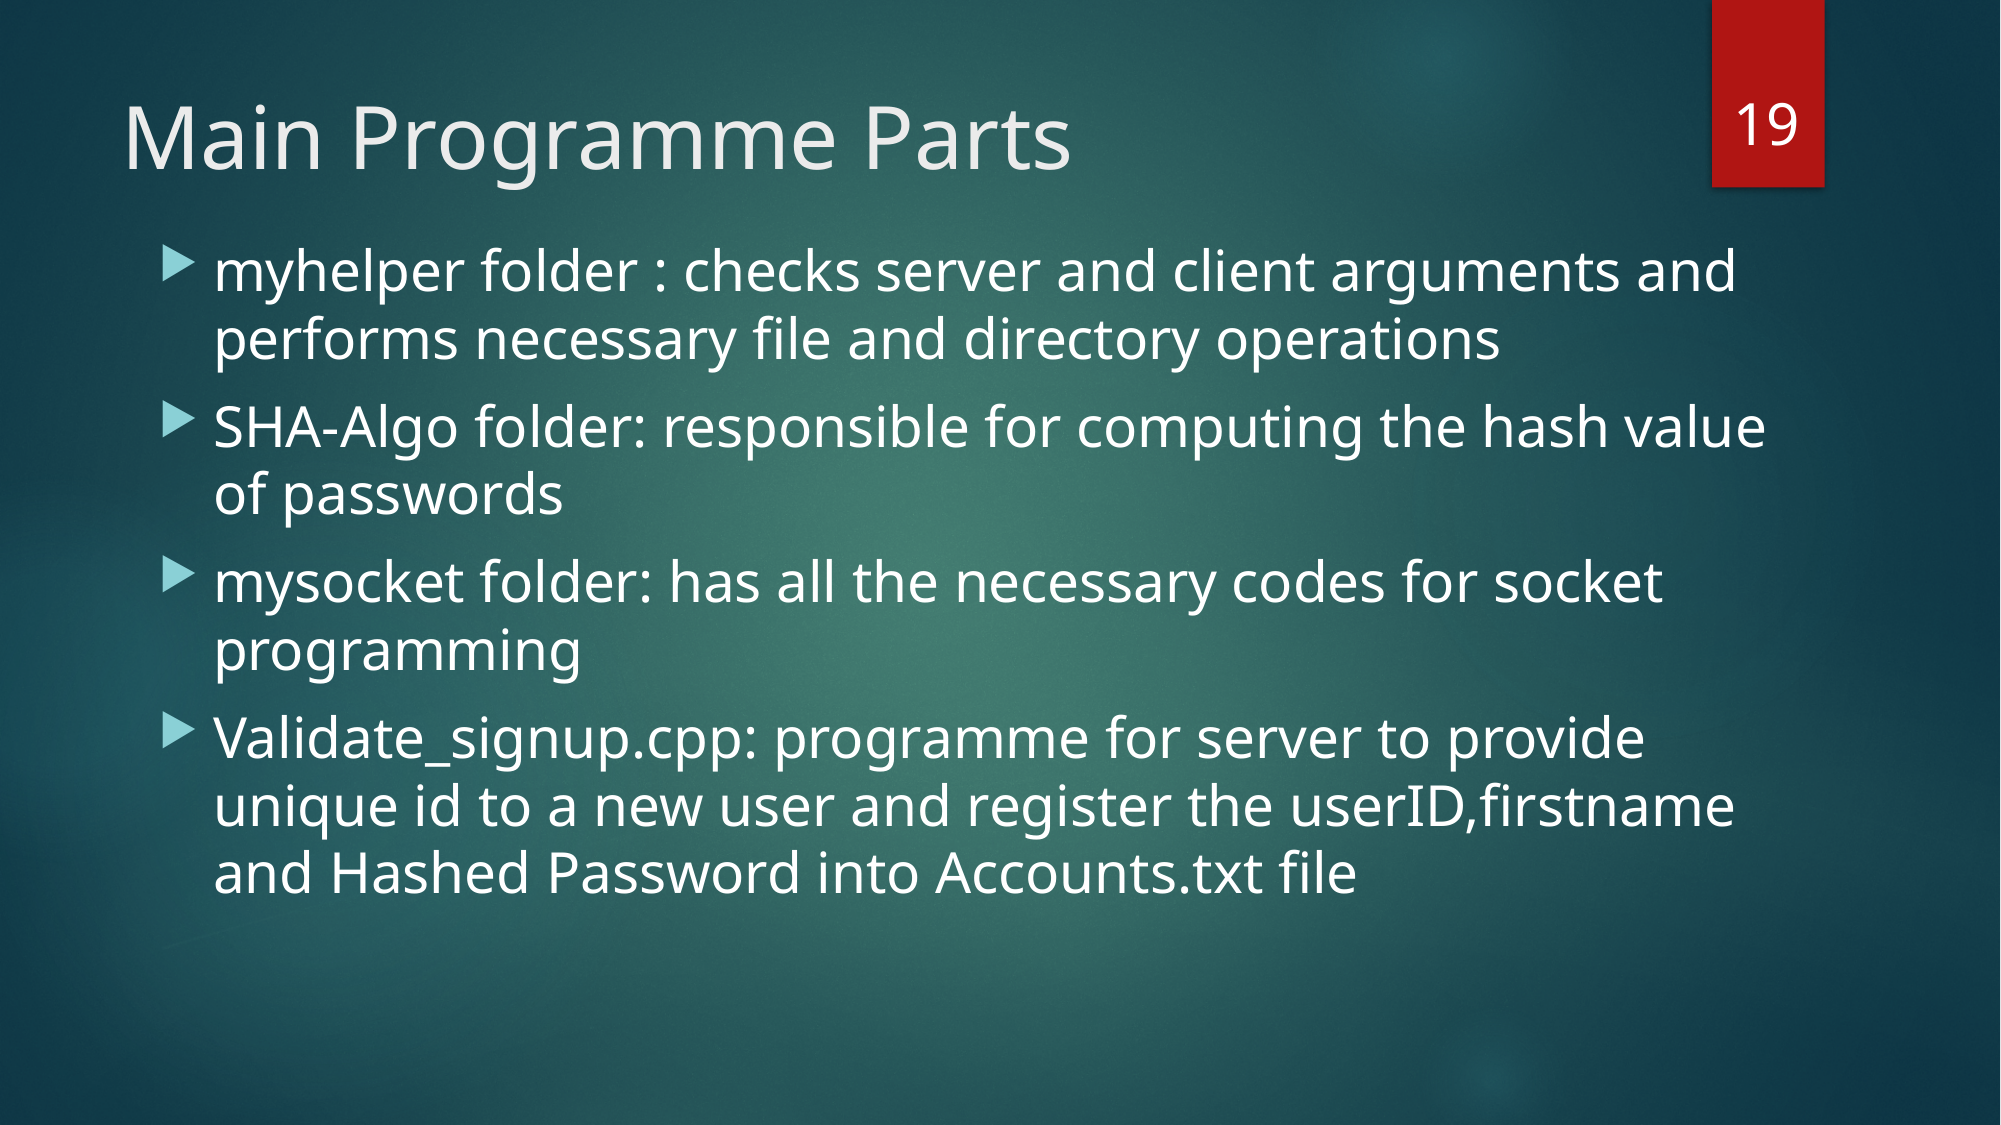

19
# Main Programme Parts
myhelper folder : checks server and client arguments and performs necessary file and directory operations
SHA-Algo folder: responsible for computing the hash value of passwords
mysocket folder: has all the necessary codes for socket programming
Validate_signup.cpp: programme for server to provide unique id to a new user and register the userID,firstname and Hashed Password into Accounts.txt file